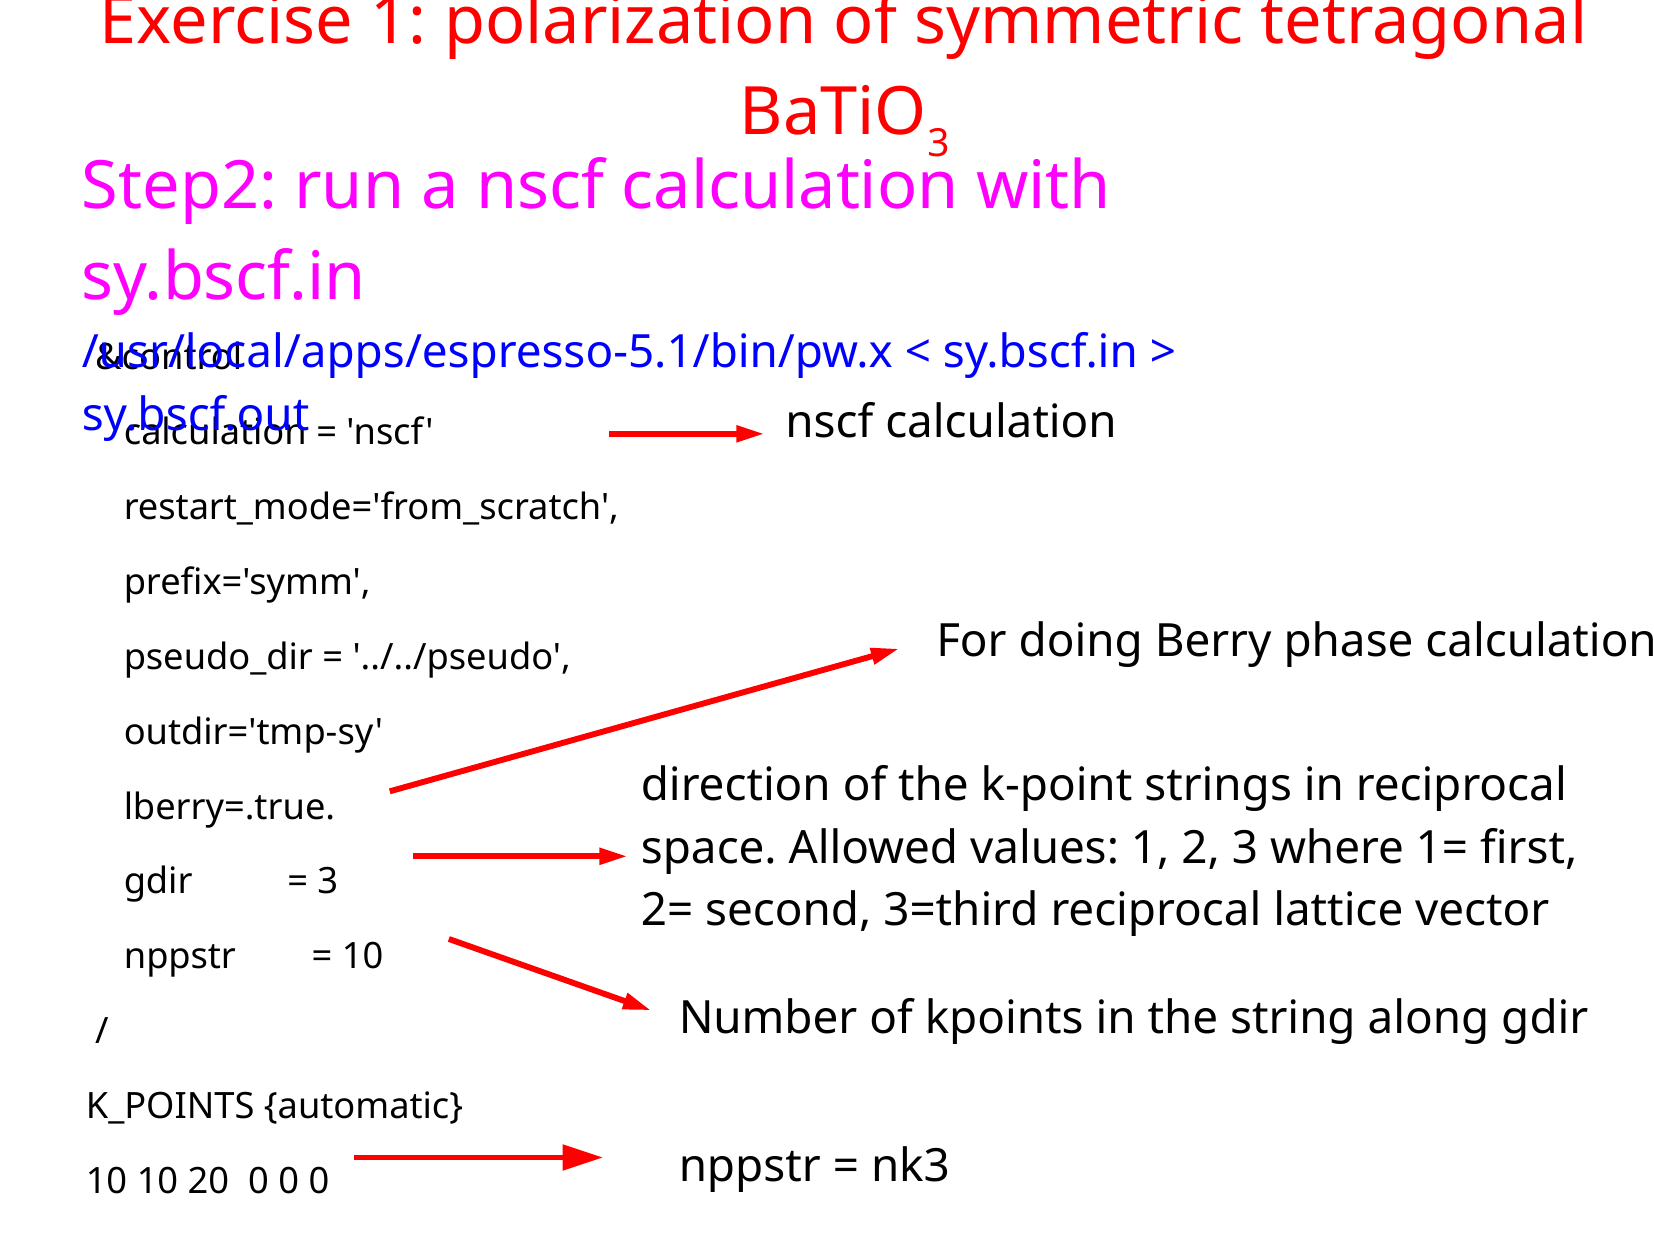

# Exercise 1: polarization of symmetric tetragonal BaTiO3
Step2: run a nscf calculation with sy.bscf.in
/usr/local/apps/espresso-5.1/bin/pw.x < sy.bscf.in > sy.bscf.out
 &control
 calculation = 'nscf'
 restart_mode='from_scratch',
 prefix='symm',
 pseudo_dir = '../../pseudo',
 outdir='tmp-sy'
 lberry=.true.
 gdir = 3
 nppstr = 10
 /
K_POINTS {automatic}
10 10 20 0 0 0
nscf calculation
 For doing Berry phase calculations
direction of the k-point strings in reciprocal space. Allowed values: 1, 2, 3 where 1= first, 2= second, 3=third reciprocal lattice vector
Number of kpoints in the string along gdir
nppstr = nk3